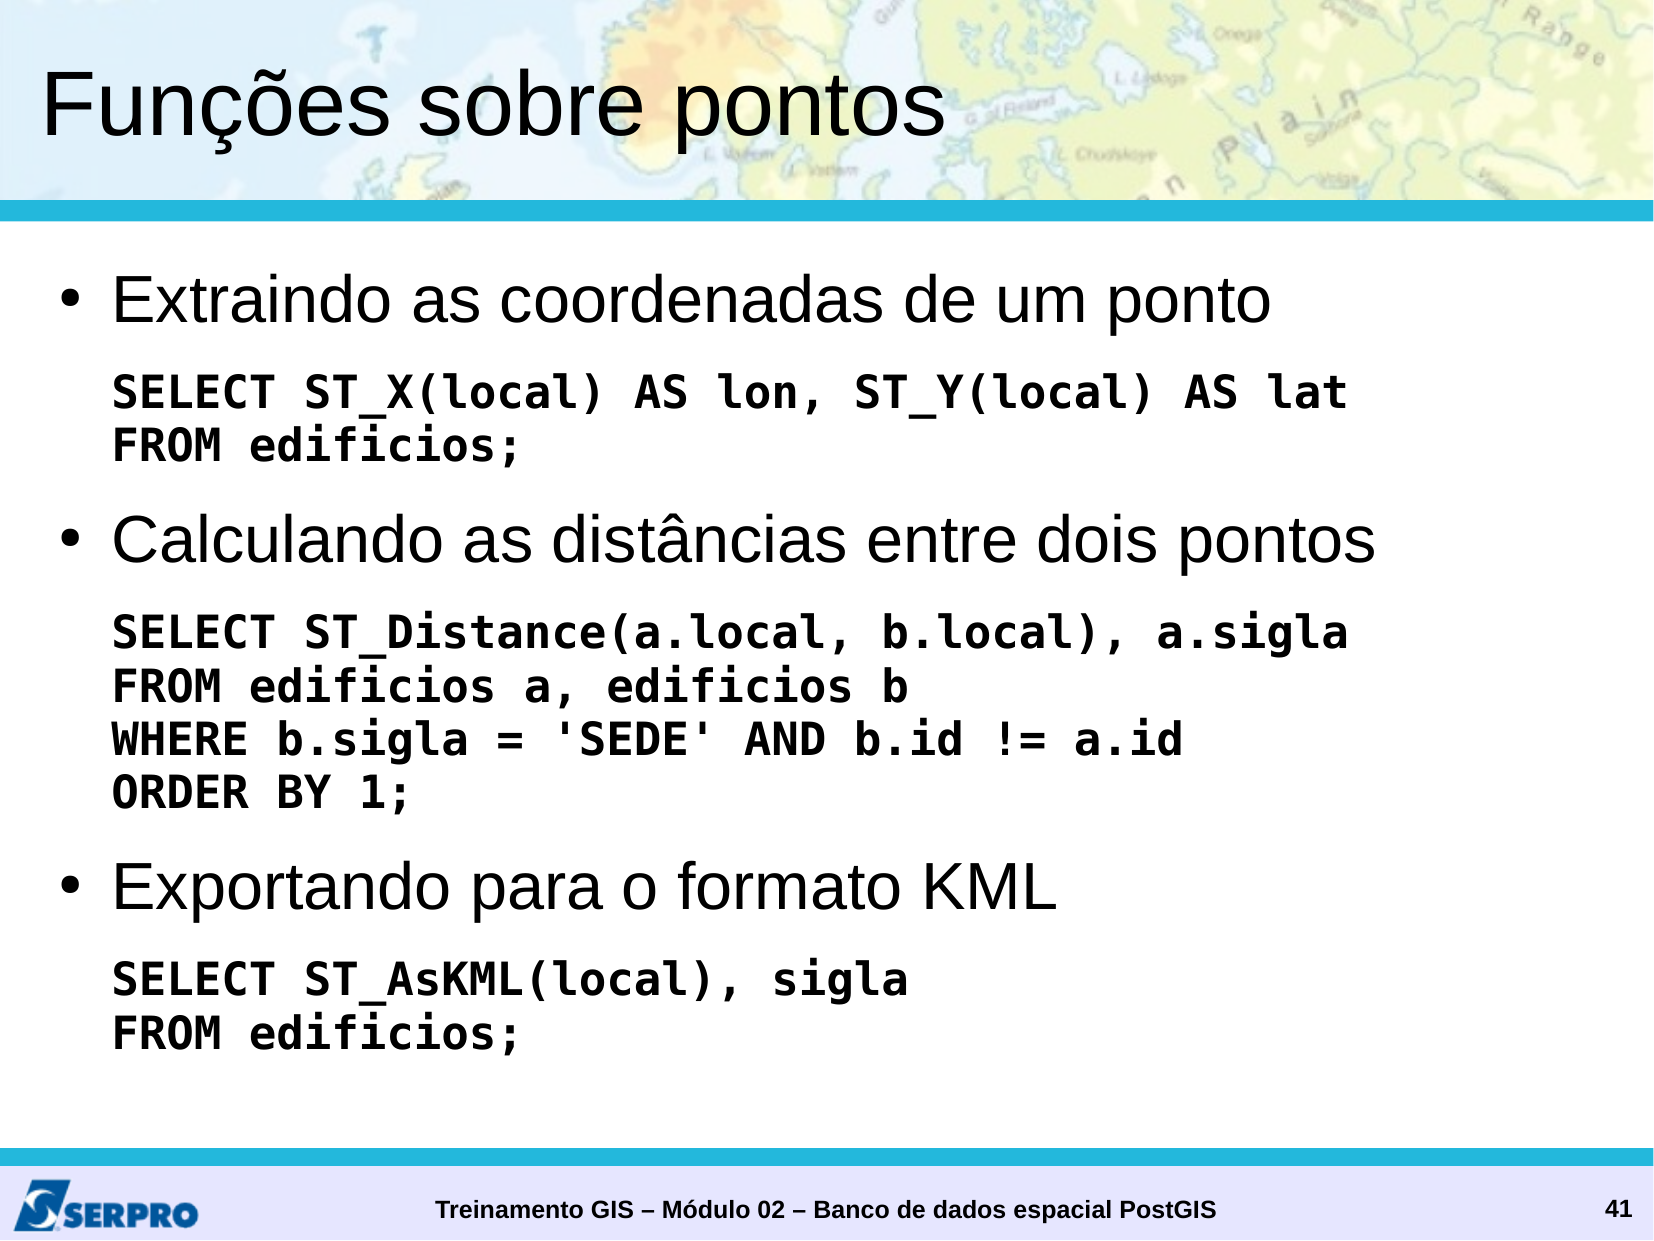

# Funções sobre pontos
Extraindo as coordenadas de um ponto
SELECT ST_X(local) AS lon, ST_Y(local) AS lat
FROM edificios;
Calculando as distâncias entre dois pontos
SELECT ST_Distance(a.local, b.local), a.sigla
FROM edificios a, edificios b
WHERE b.sigla = 'SEDE' AND b.id != a.id
ORDER BY 1;
Exportando para o formato KML
SELECT ST_AsKML(local), sigla
FROM edificios;
41
Treinamento GIS – Módulo 02 – Banco de dados espacial PostGIS